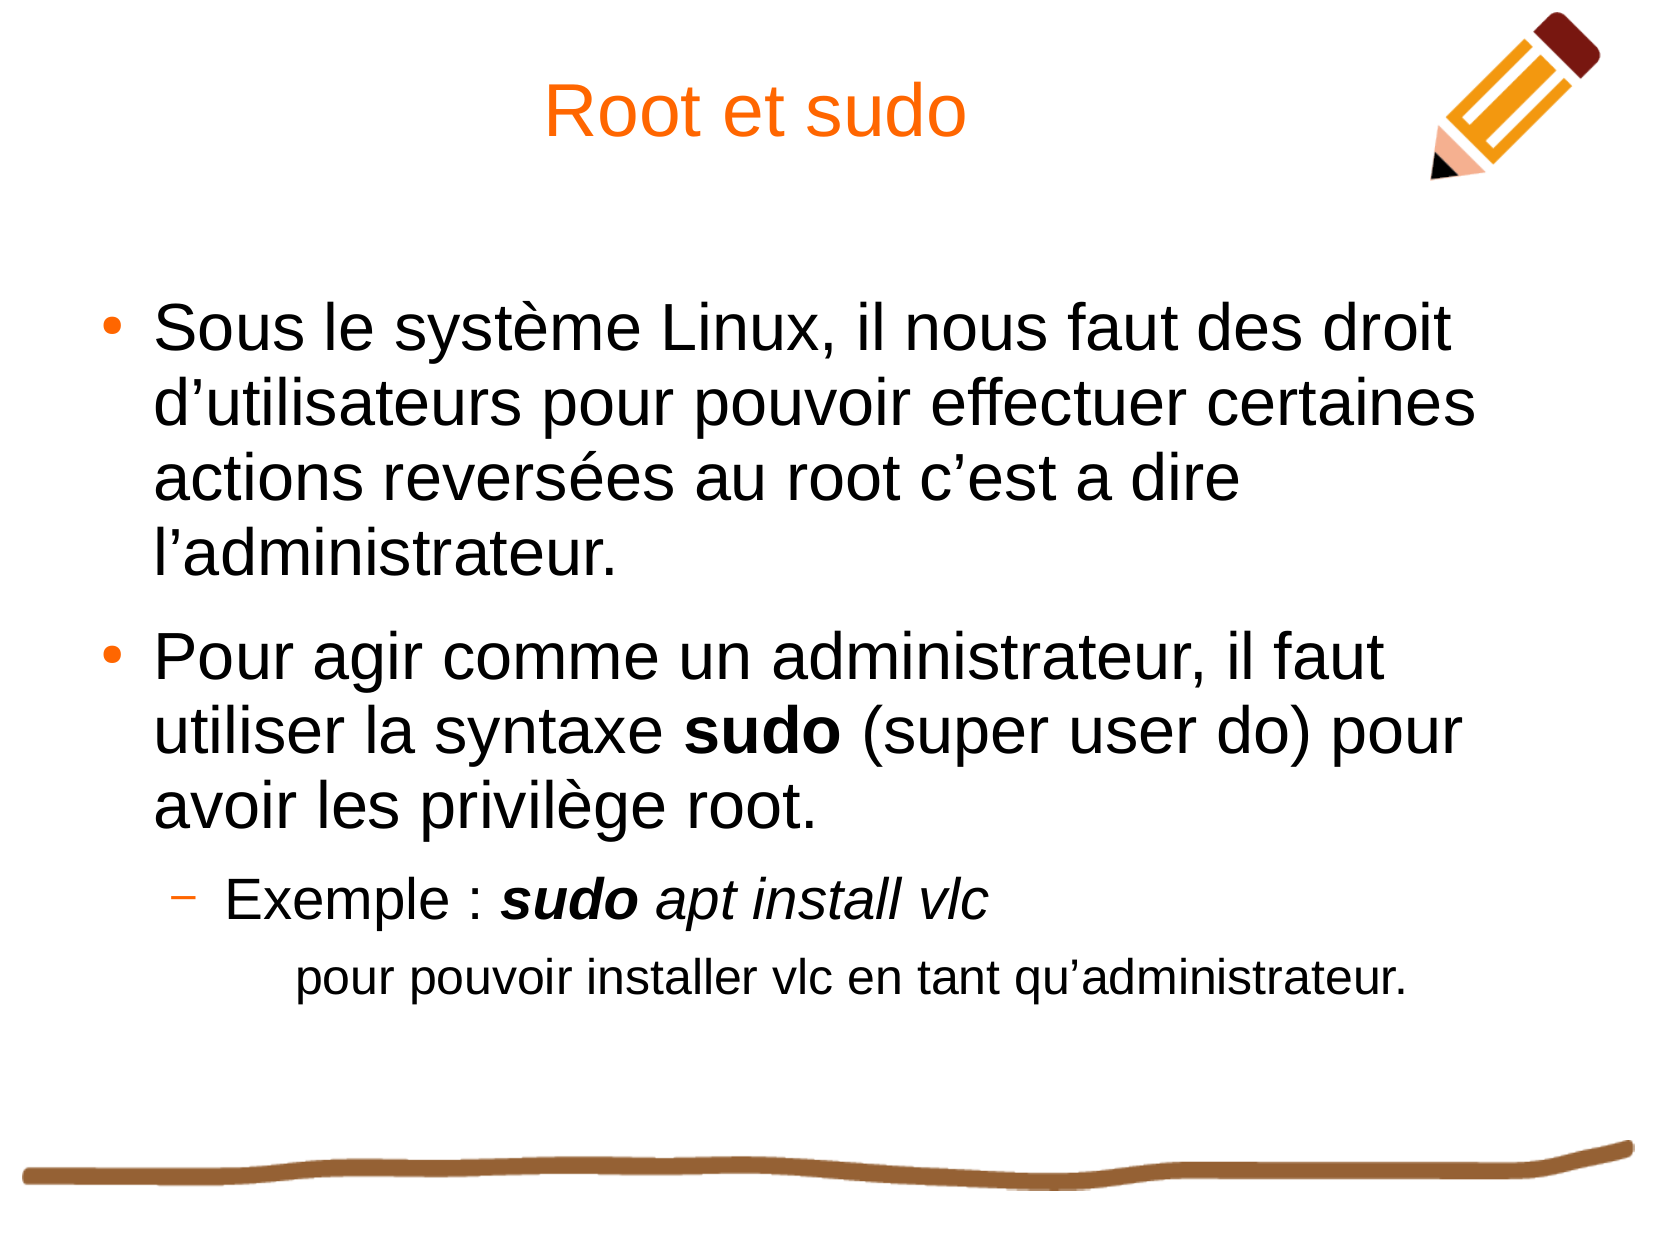

# Root et sudo
Sous le système Linux, il nous faut des droit d’utilisateurs pour pouvoir effectuer certaines actions reversées au root c’est a dire l’administrateur.
Pour agir comme un administrateur, il faut utiliser la syntaxe sudo (super user do) pour avoir les privilège root.
Exemple : sudo apt install vlc
pour pouvoir installer vlc en tant qu’administrateur.